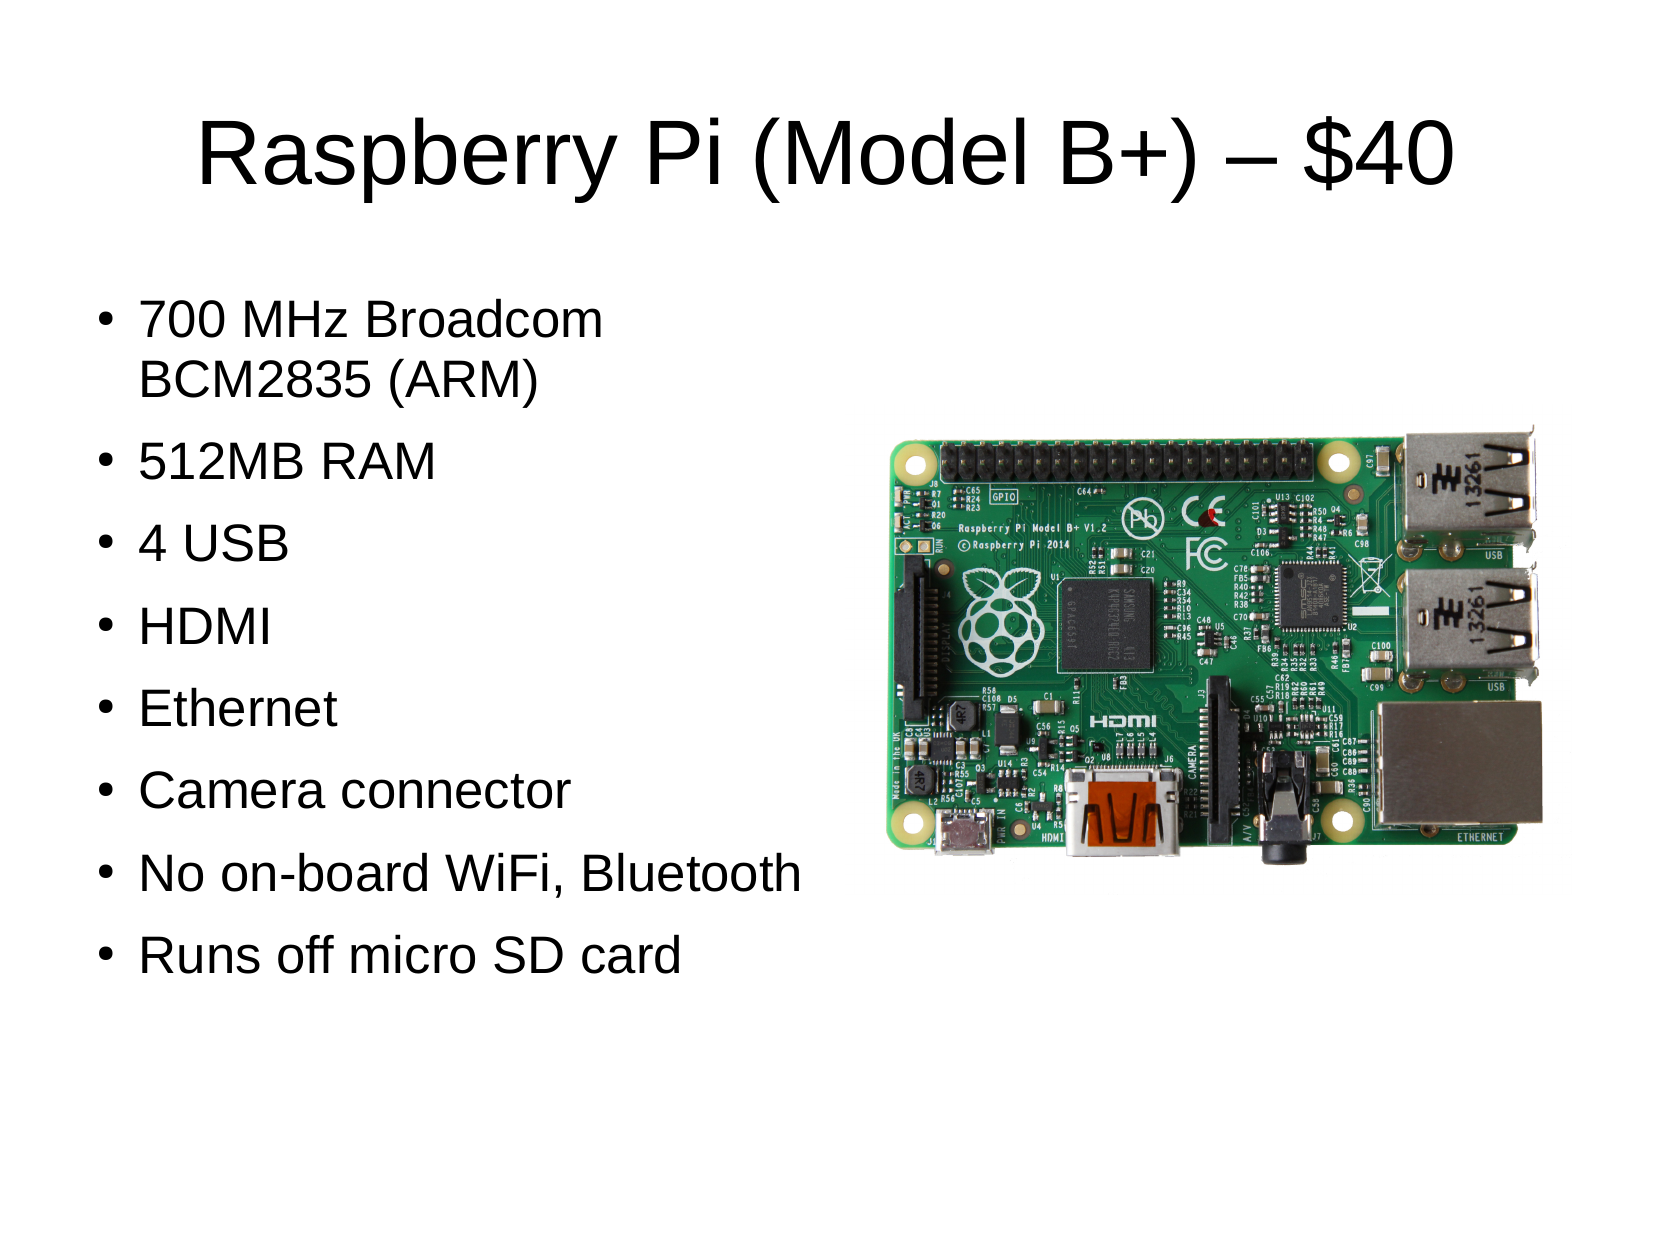

# Raspberry Pi (Model B+) – $40
700 MHz Broadcom BCM2835 (ARM)
512MB RAM
4 USB
HDMI
Ethernet
Camera connector
No on-board WiFi, Bluetooth
Runs off micro SD card